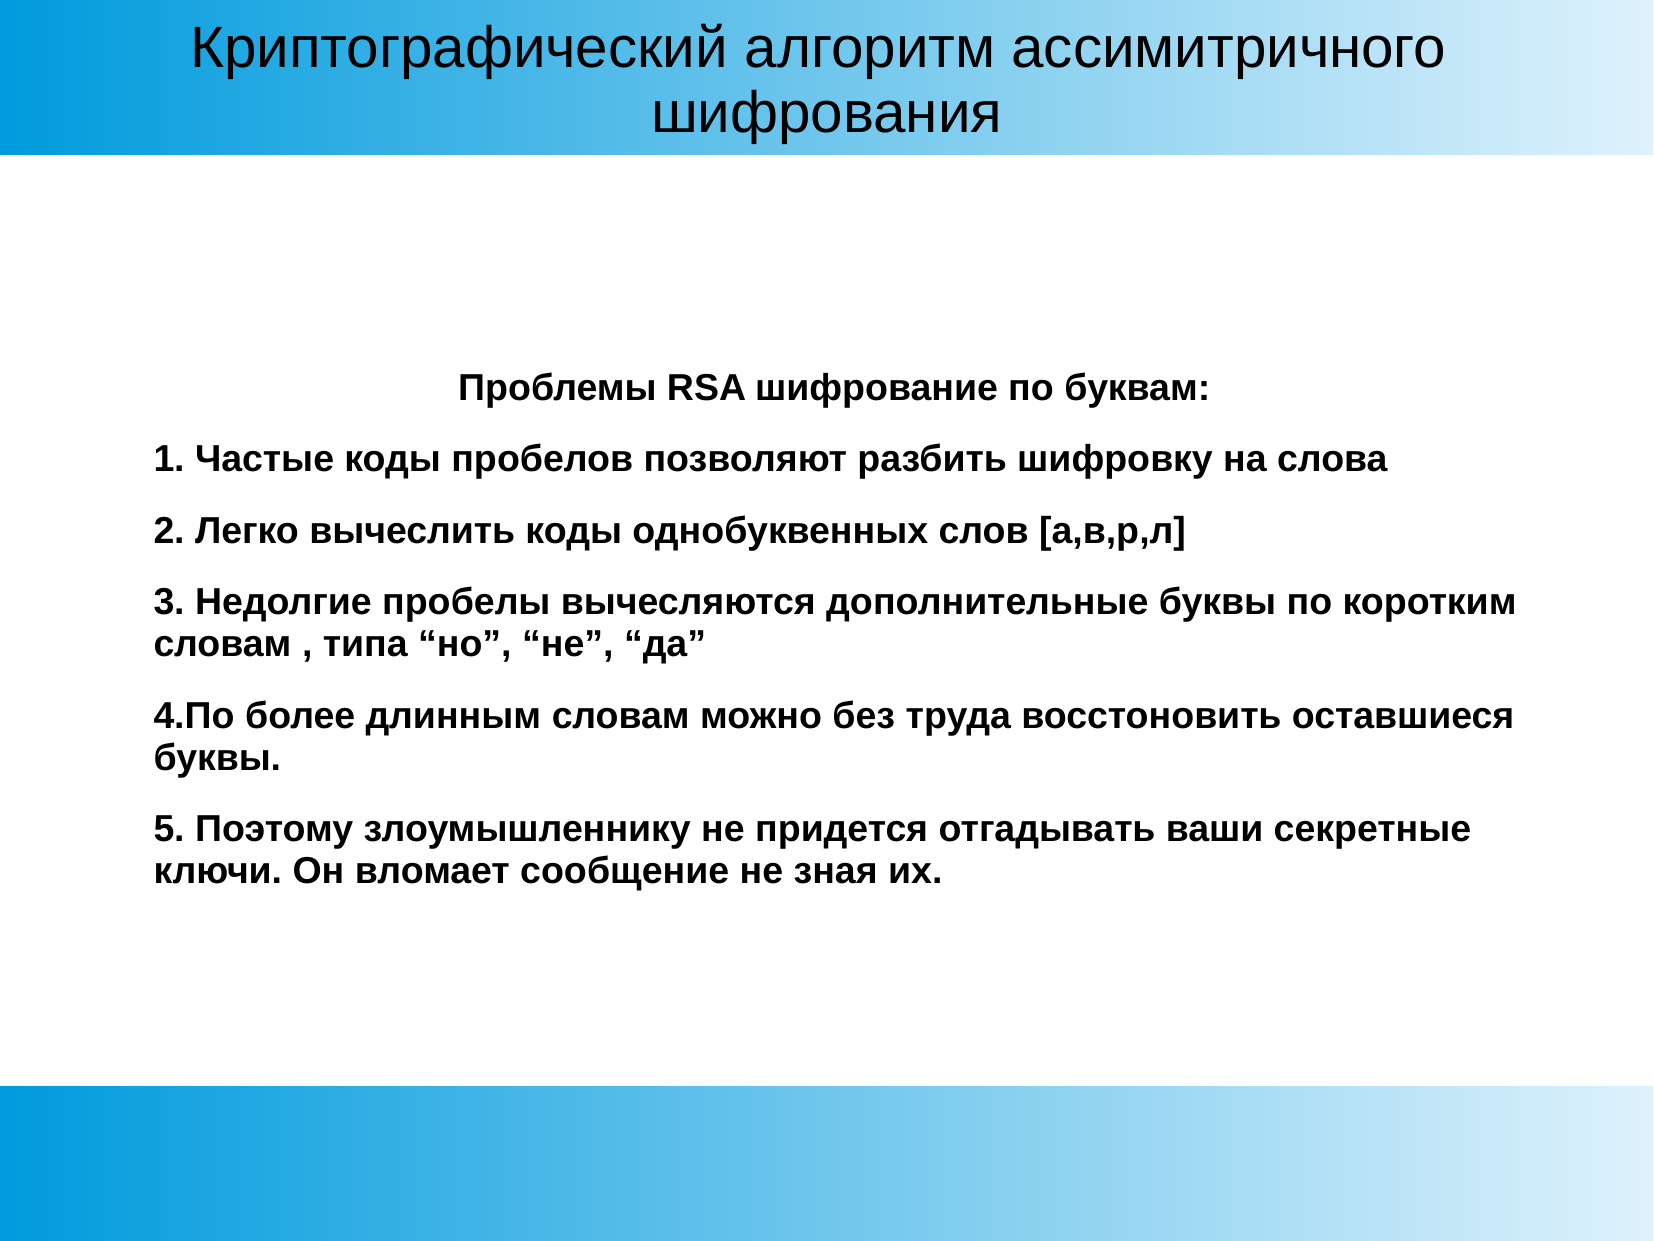

# Криптографический алгоритм ассимитричного шифрования
 Проблемы RSA шифрование по буквам:
1. Частые коды пробелов позволяют разбить шифровку на слова
2. Легко вычеслить коды однобуквенных слов [а,в,р,л]
3. Недолгие пробелы вычесляются дополнительные буквы по коротким словам , типа “но”, “не”, “да”
4.По более длинным словам можно без труда восстоновить оставшиеся буквы.
5. Поэтому злоумышленнику не придется отгадывать ваши секретные ключи. Он вломает сообщение не зная их.